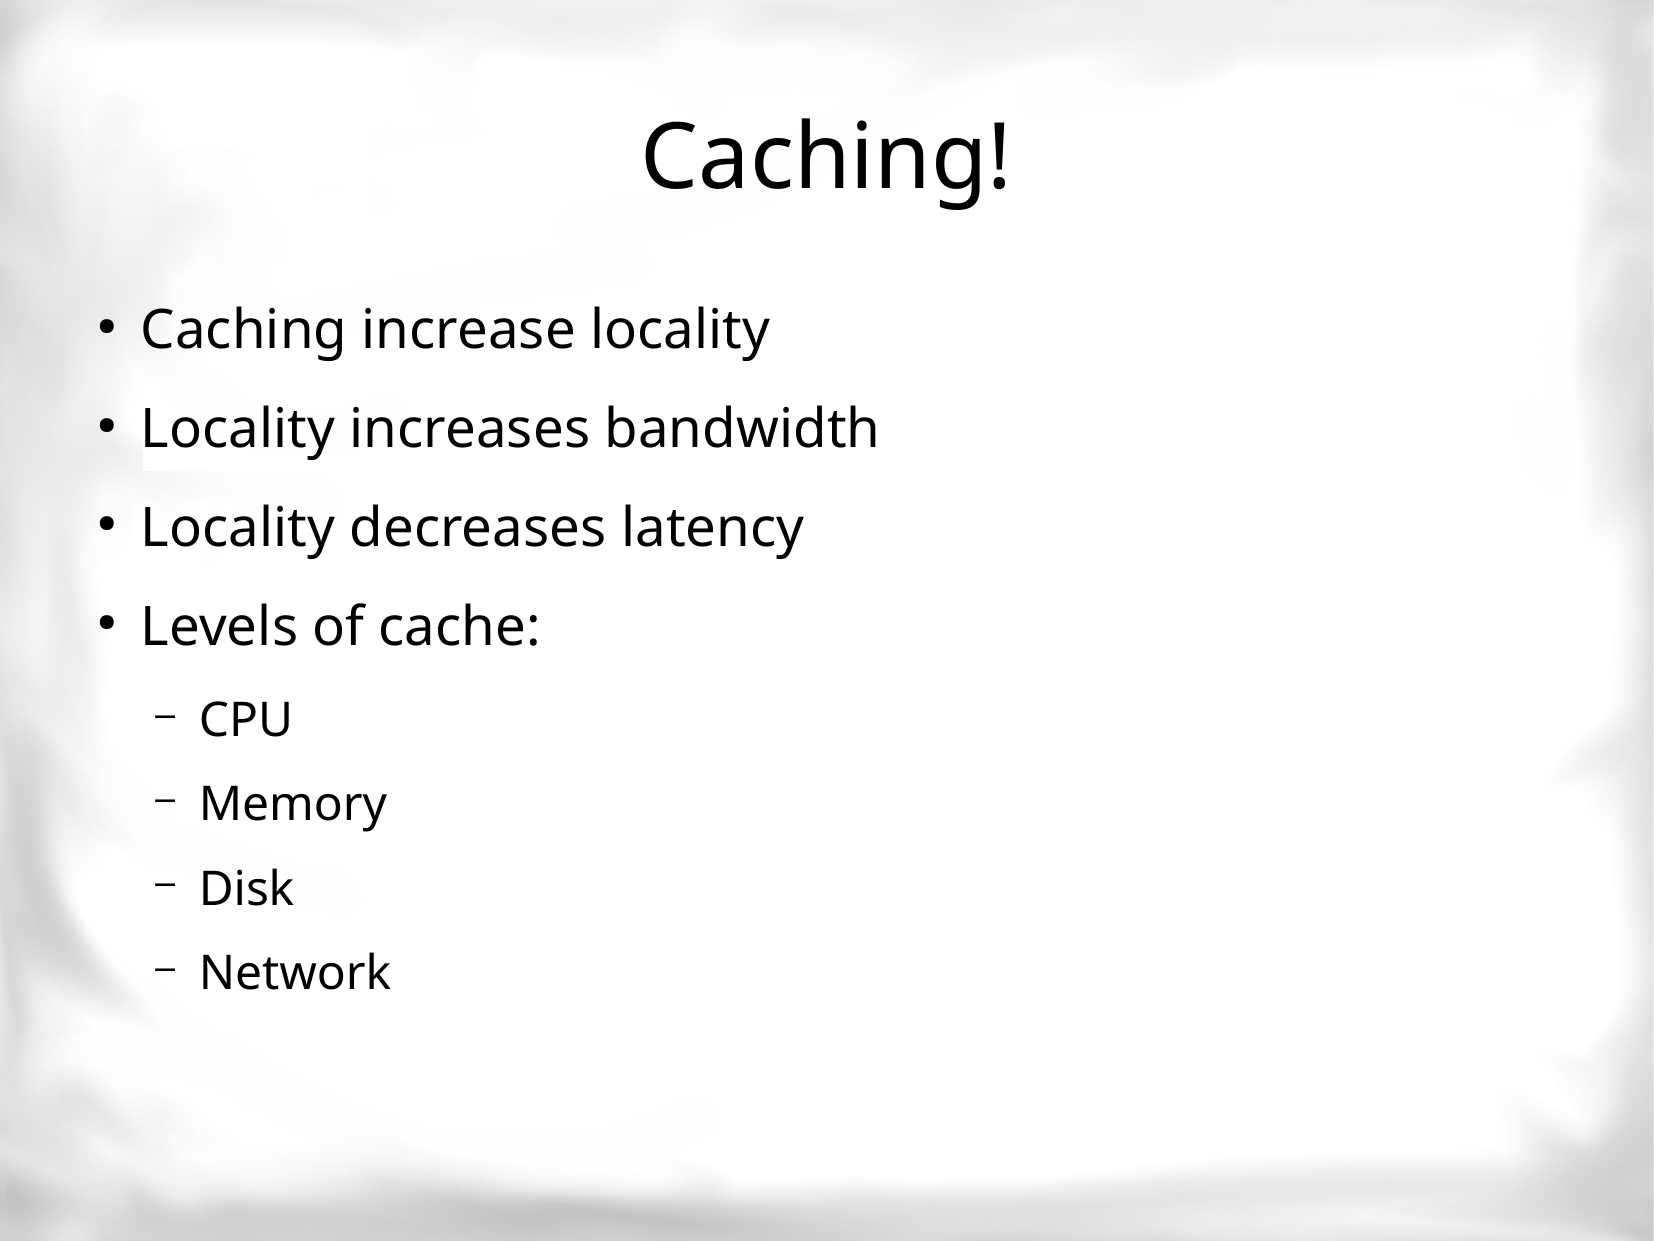

# Caching!
Caching increase locality
Locality increases bandwidth
Locality decreases latency
Levels of cache:
CPU
Memory
Disk
Network